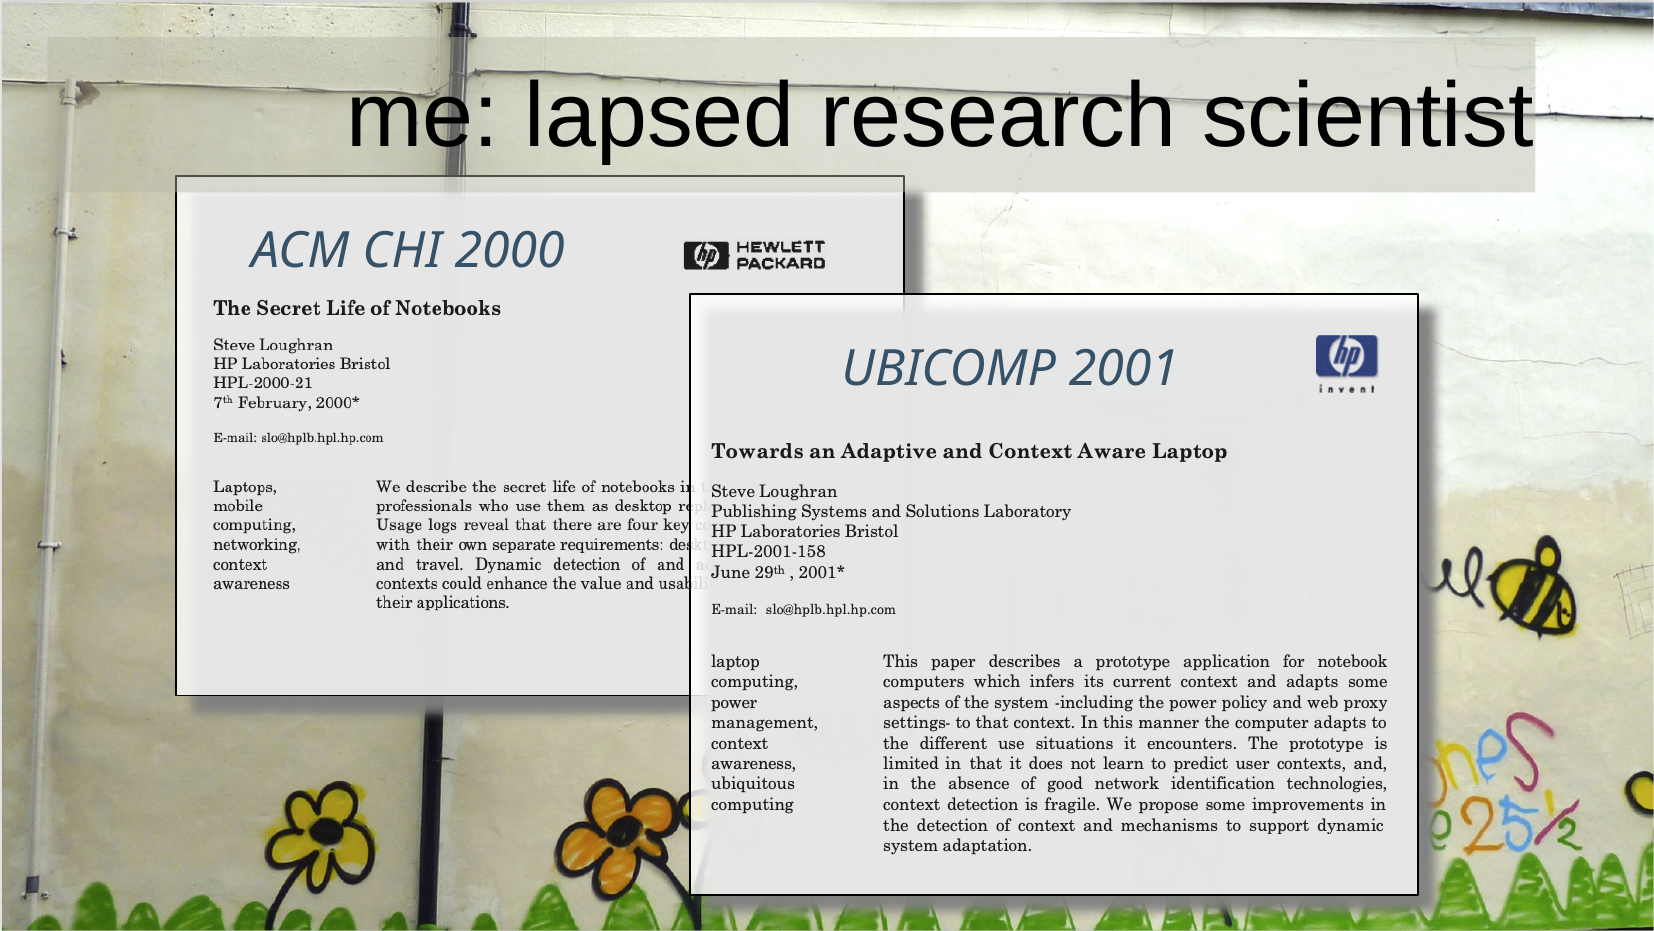

# me: lapsed research scientist
ACM CHI 2000
UBICOMP 2001